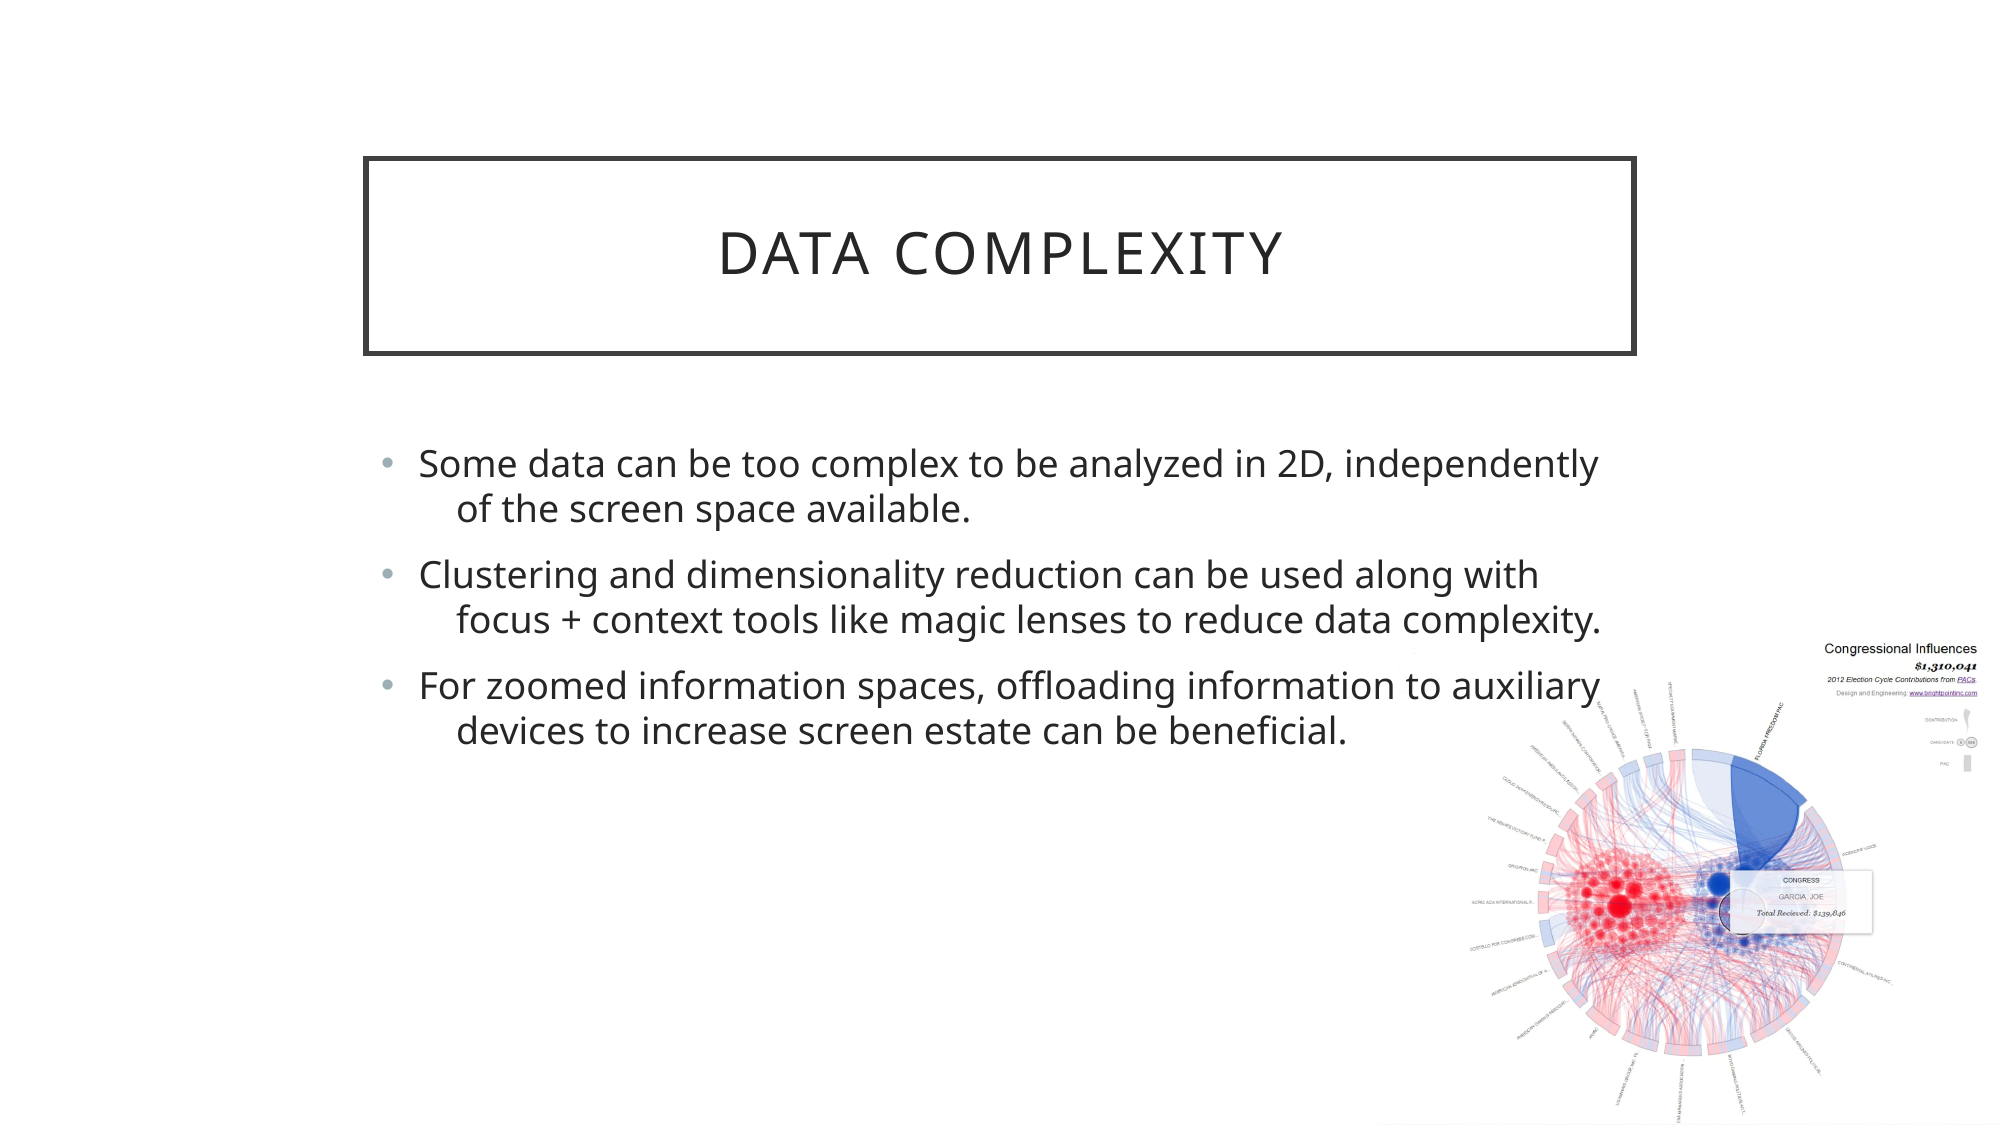

# Data complexity
Some data can be too complex to be analyzed in 2D, independently of the screen space available.
Clustering and dimensionality reduction can be used along with focus + context tools like magic lenses to reduce data complexity.
For zoomed information spaces, offloading information to auxiliary devices to increase screen estate can be beneficial.